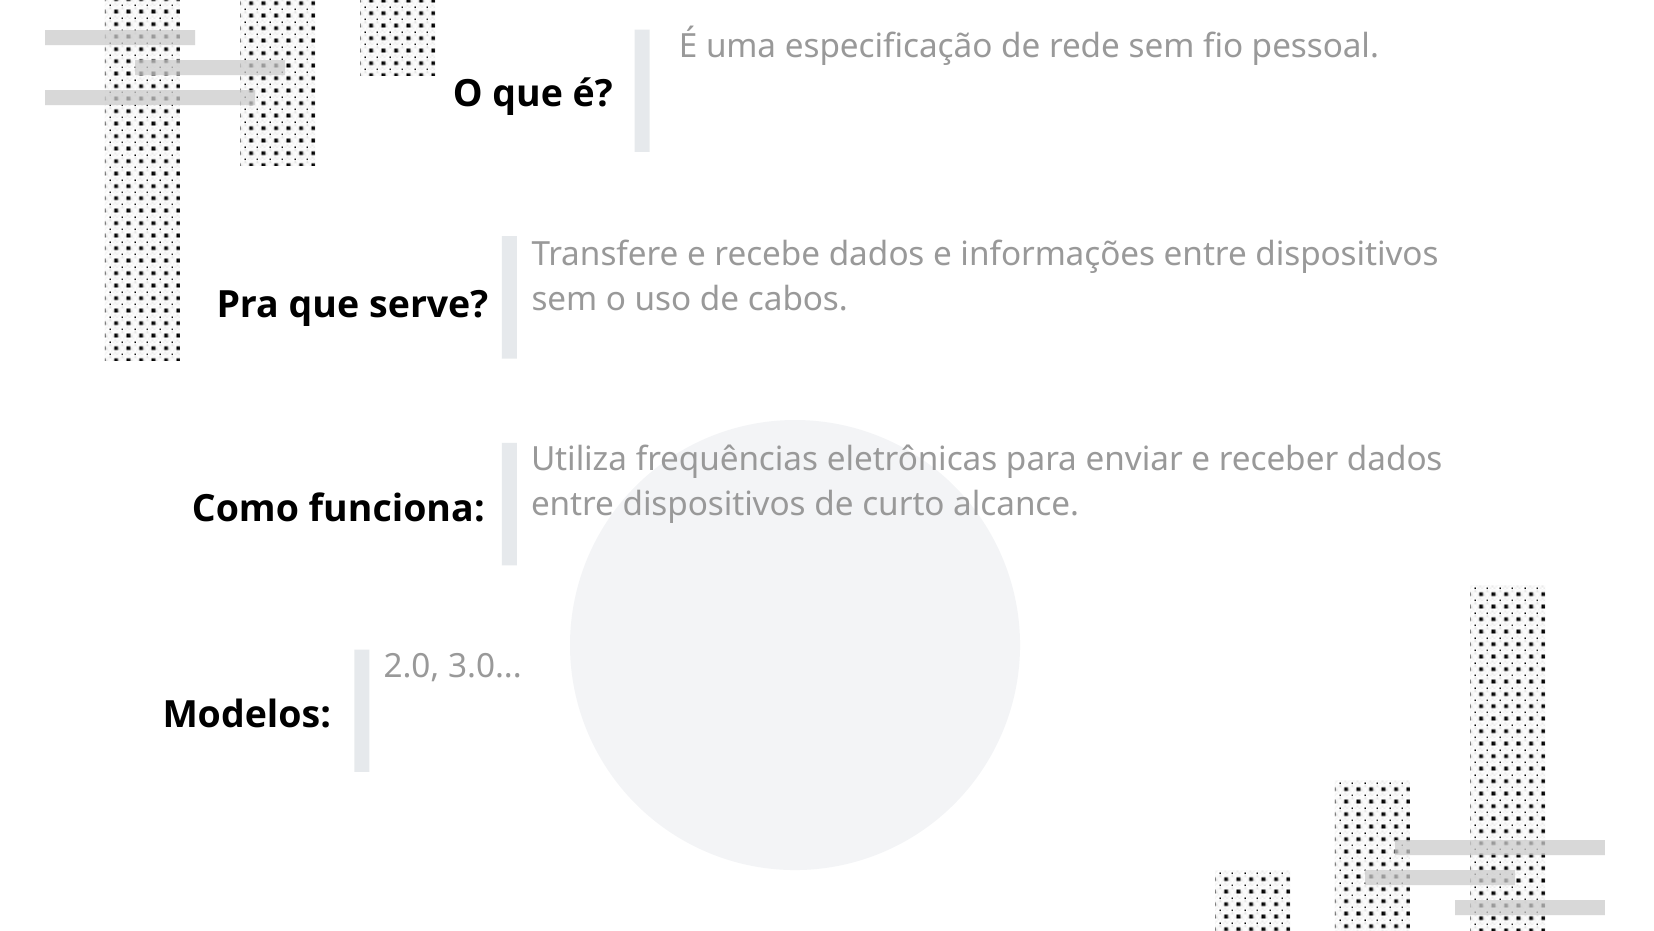

É uma especificação de rede sem fio pessoal.
O que é?
Transfere e recebe dados e informações entre dispositivos sem o uso de cabos.
Pra que serve?
Utiliza frequências eletrônicas para enviar e receber dados entre dispositivos de curto alcance.
Como funciona:
2.0, 3.0...
Modelos: